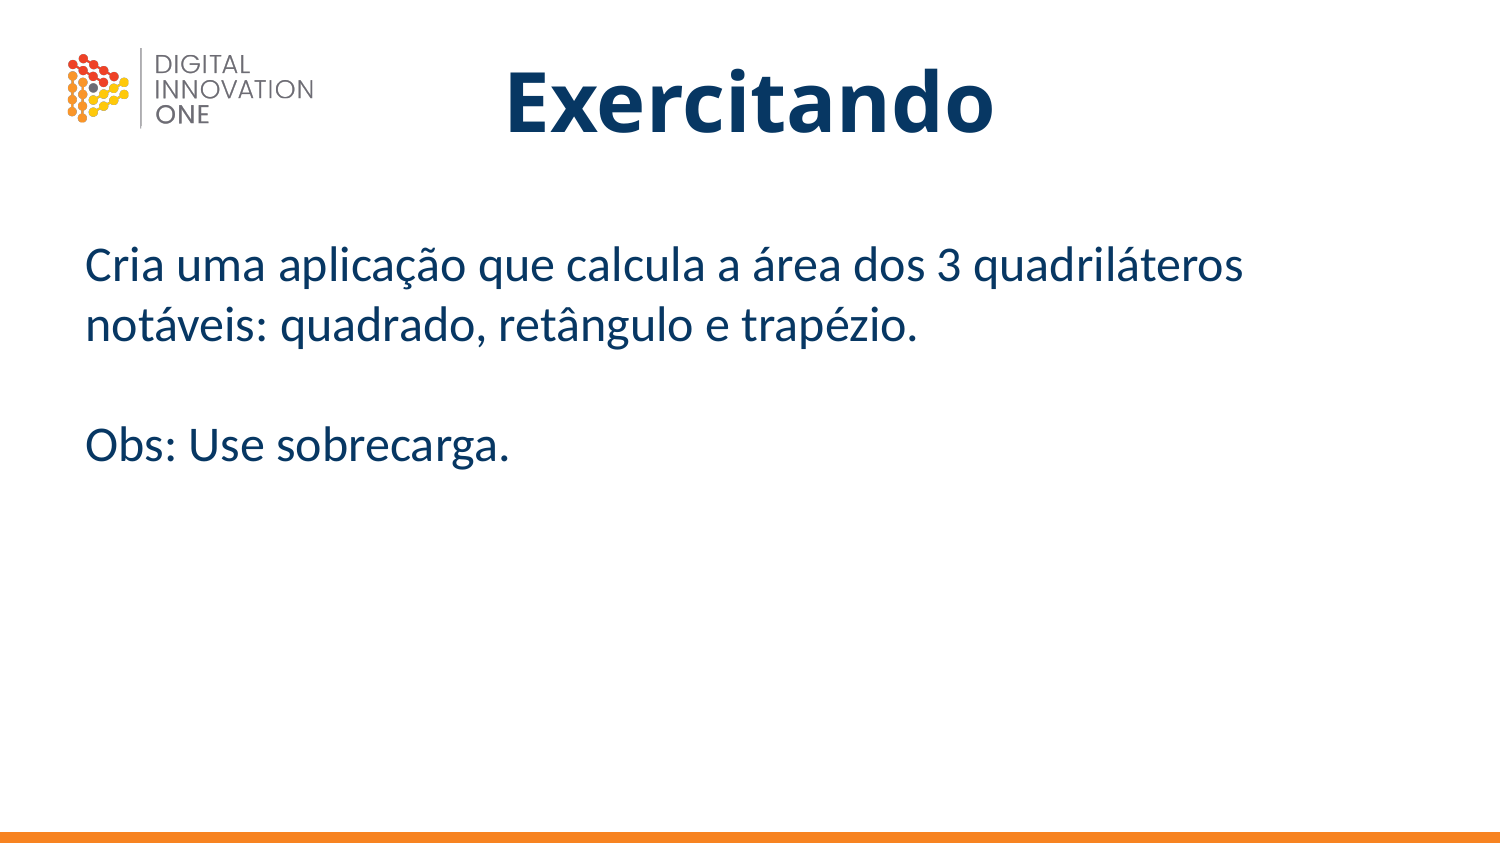

# Exercitando
Cria uma aplicação que calcula a área dos 3 quadriláteros notáveis: quadrado, retângulo e trapézio.
Obs: Use sobrecarga.